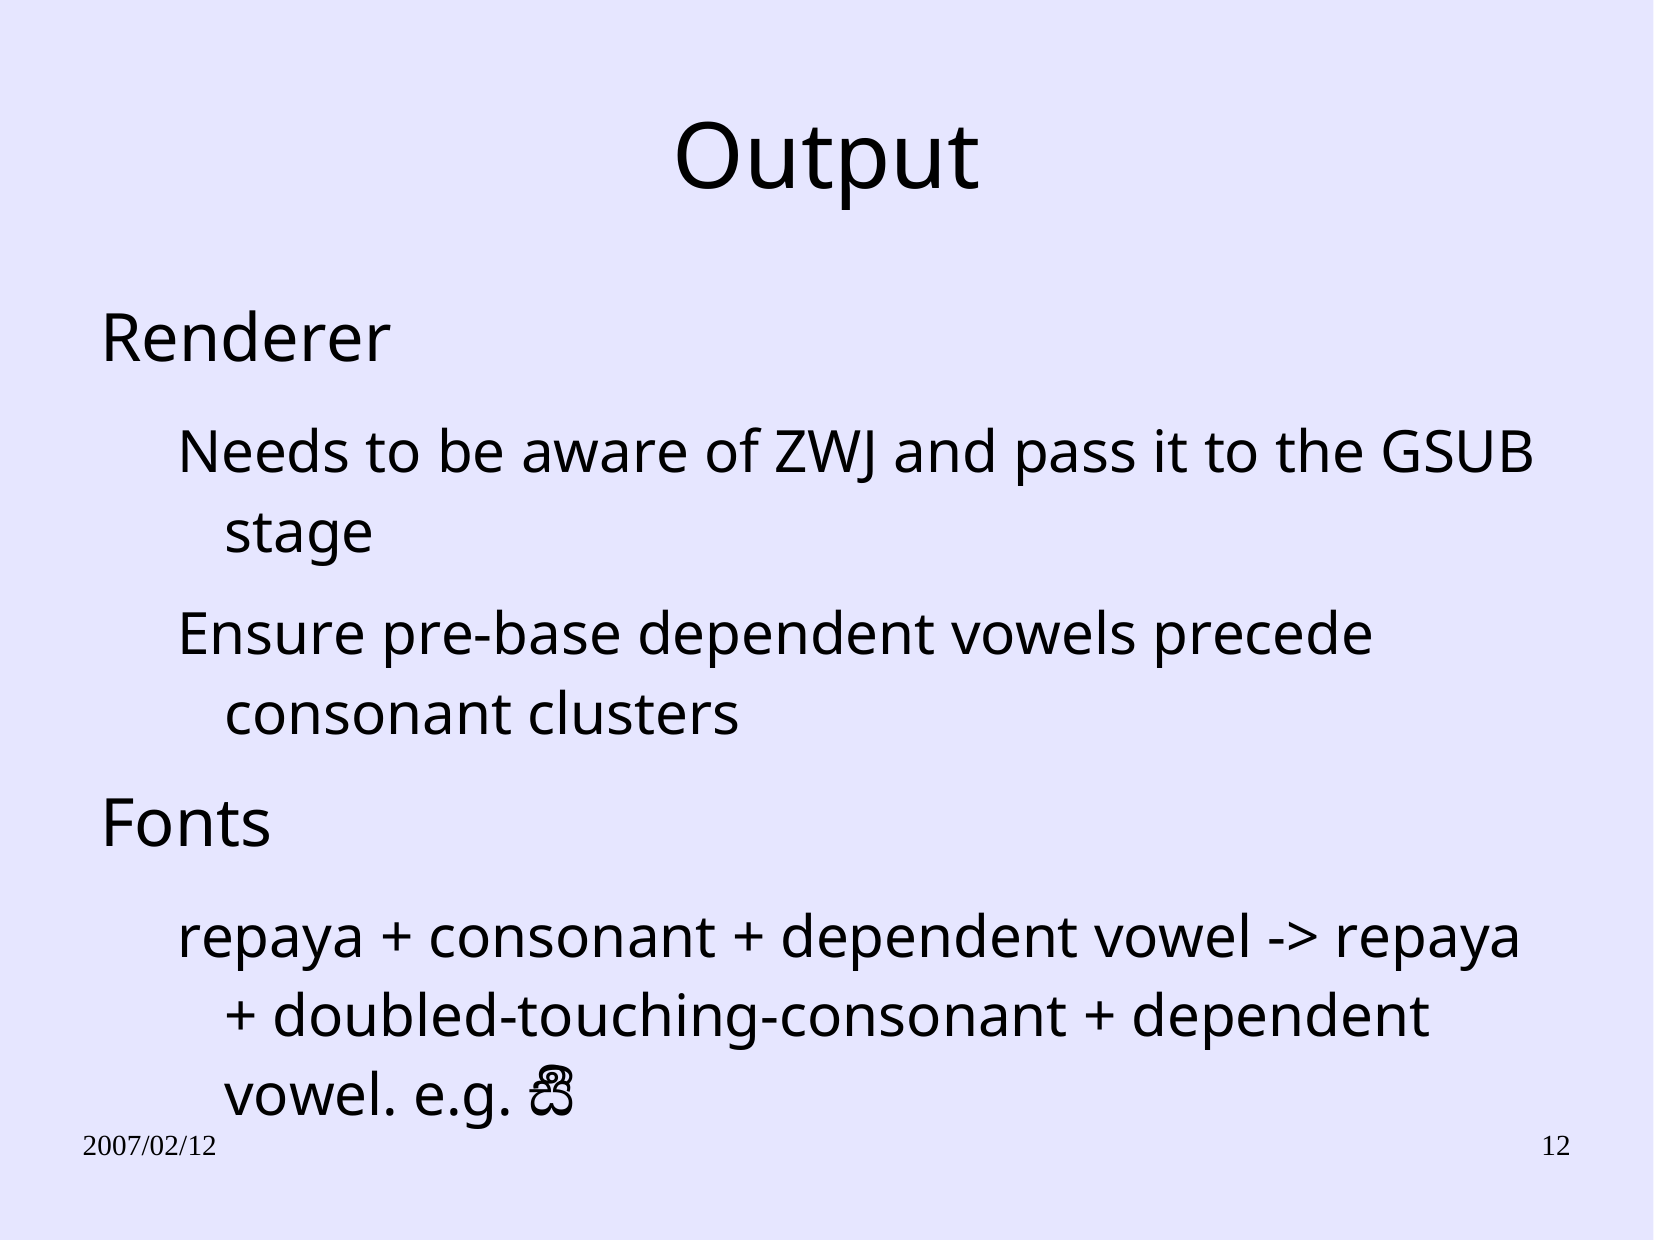

# Output
Renderer
Needs to be aware of ZWJ and pass it to the GSUB stage
Ensure pre-base dependent vowels precede consonant clusters
Fonts
repaya + consonant + dependent vowel -> repaya + doubled-touching-consonant + dependent vowel. e.g. ර්‍සි
2007/02/12
12